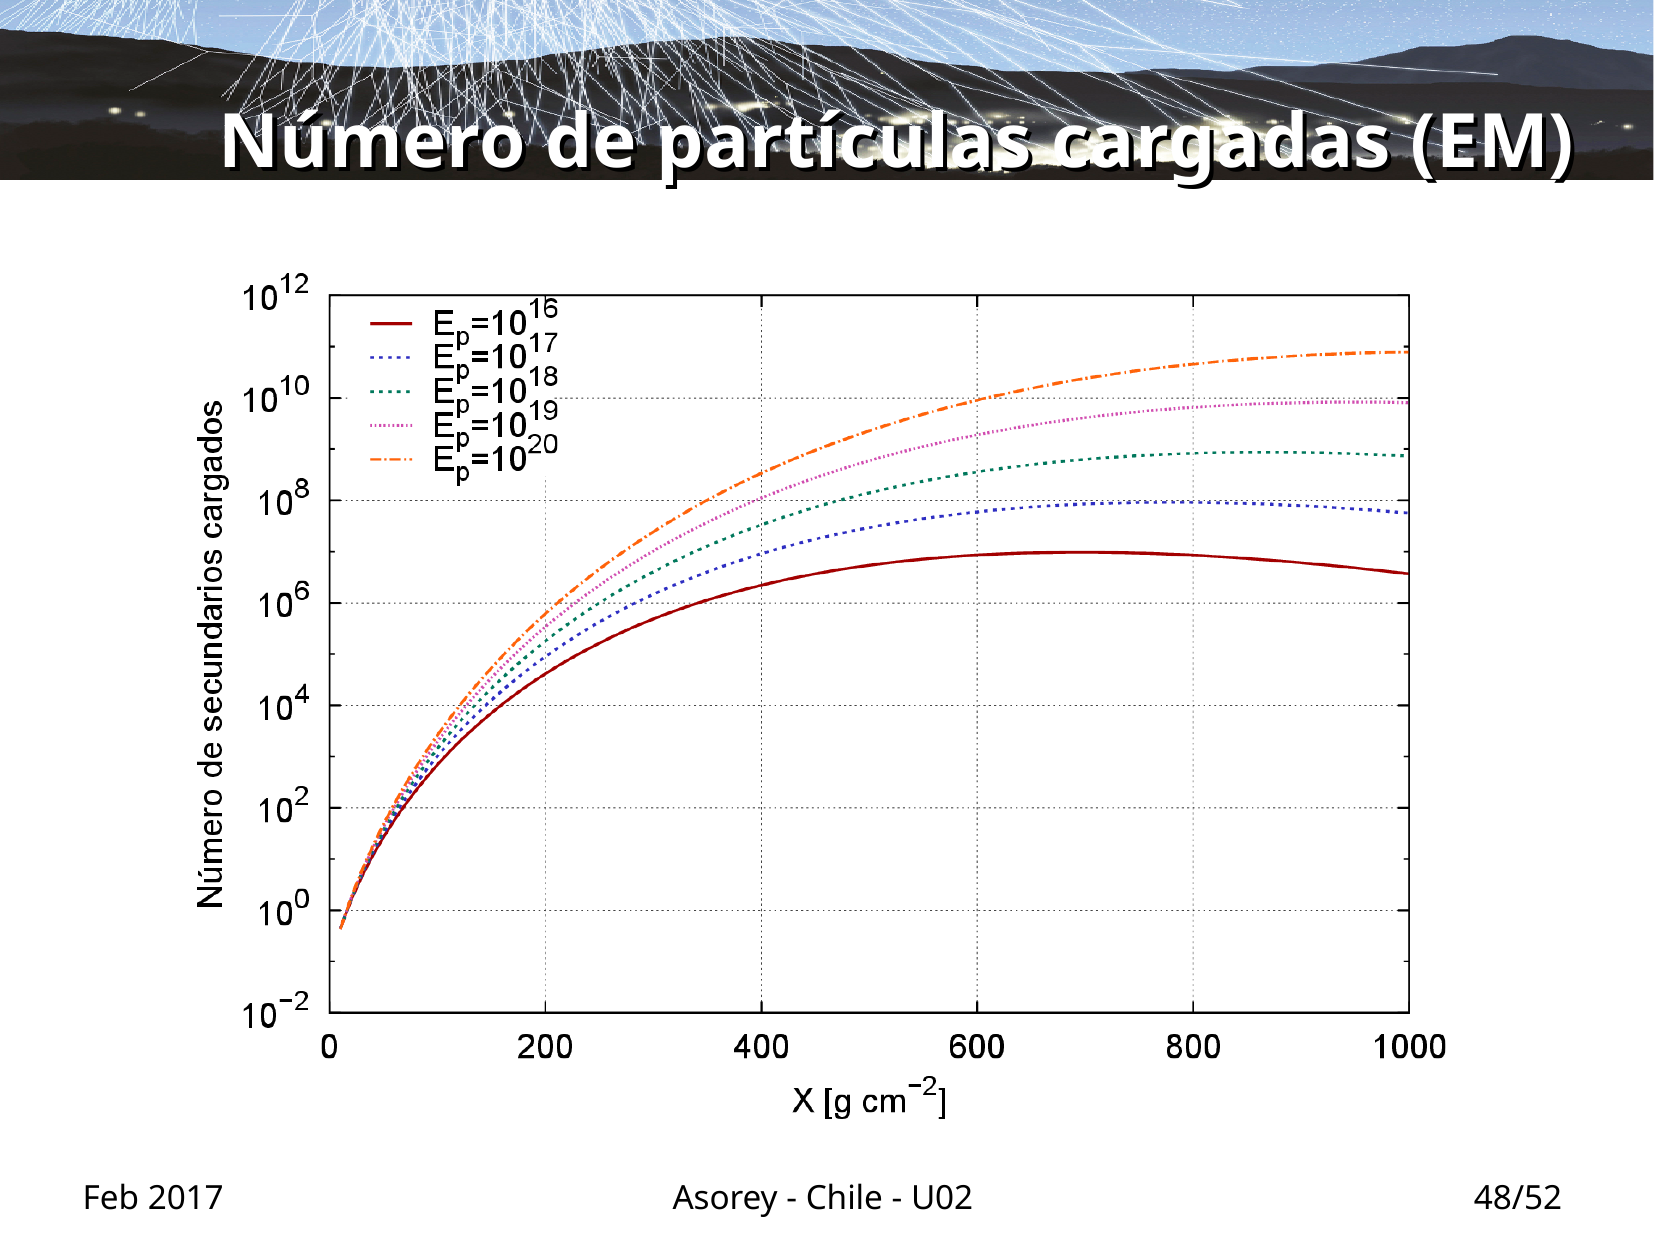

# Número de partículas cargadas (EM)
Feb 2017
Asorey - Chile - U02
48